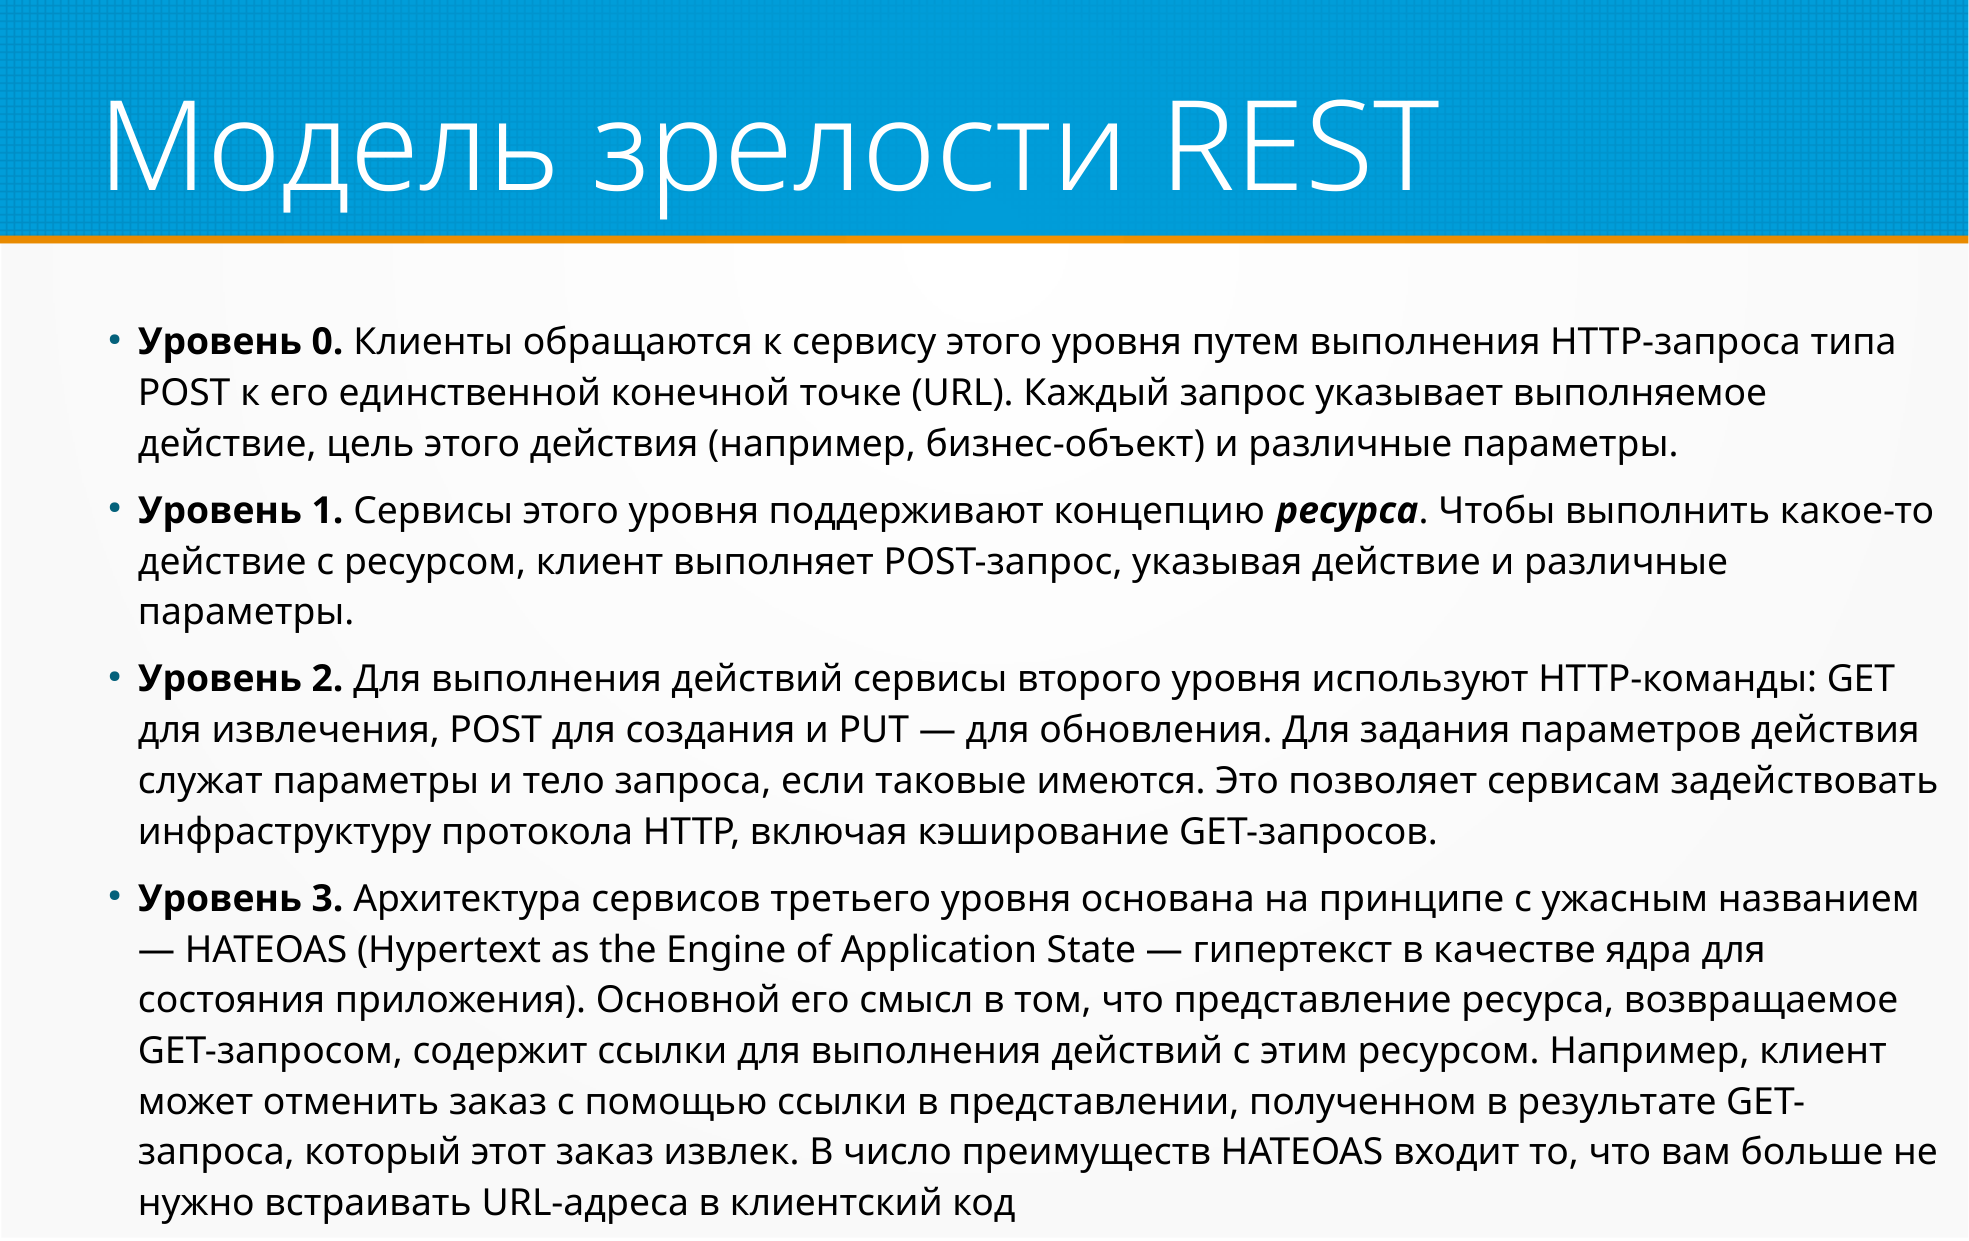

# Модель зрелости REST
Уровень 0. Клиенты обращаются к сервису этого уровня путем выполнения HTTP-запроса типа POST к его единственной конечной точке (URL). Каждый запрос указывает выполняемое действие, цель этого действия (например, бизнес-объект) и различные параметры.
Уровень 1. Сервисы этого уровня поддерживают концепцию ресурса. Чтобы выполнить какое-то действие с ресурсом, клиент выполняет POST-запрос, указывая действие и различные параметры.
Уровень 2. Для выполнения действий сервисы второго уровня используют HTTP-команды: GET для извлечения, POST для создания и PUT — для обновления. Для задания параметров действия служат параметры и тело запроса, если таковые имеются. Это позволяет сервисам задействовать инфраструктуру протокола HTTP, включая кэширование GET-запросов.
Уровень 3. Архитектура сервисов третьего уровня основана на принципе с ужасным названием — HATEOAS (Hypertext as the Engine of Application State — гипертекст в качестве ядра для состояния приложения). Основной его смысл в том, что представление ресурса, возвращаемое GET-запросом, содержит ссылки для выполнения действий с этим ресурсом. Например, клиент может отменить заказ с помощью ссылки в представлении, полученном в результате GET-запроса, который этот заказ извлек. В число преимуществ HATEOAS входит то, что вам больше не нужно встраивать URL-адреса в клиентский код